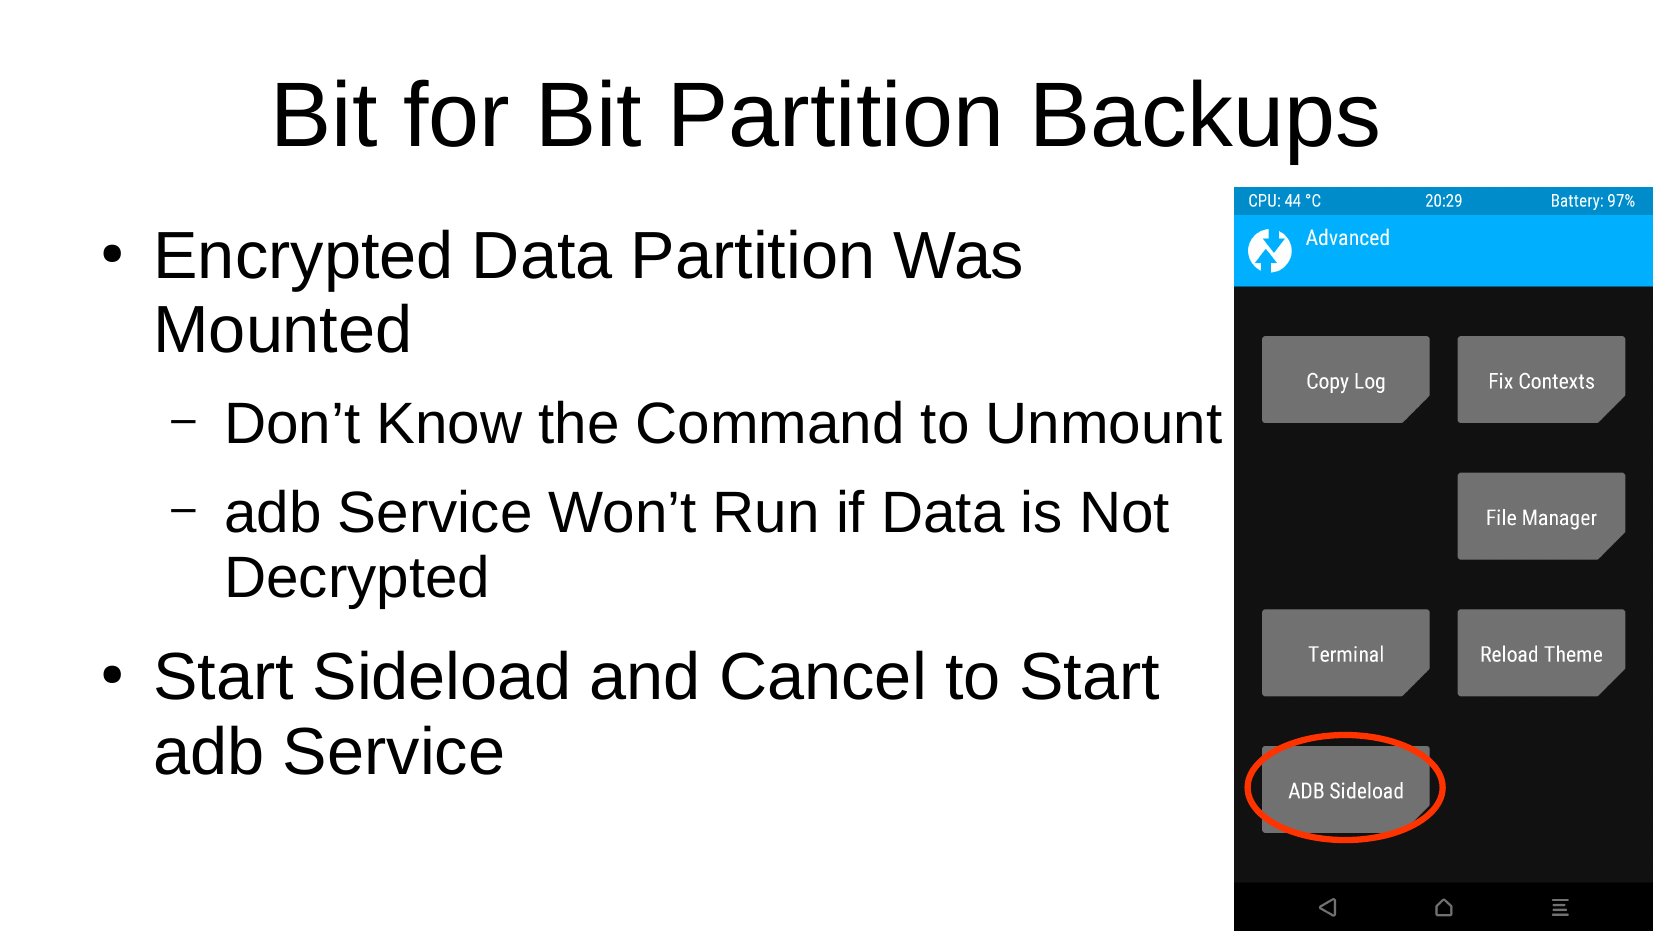

# Bit for Bit Partition Backups
Encrypted Data Partition Was
Mounted
Don’t Know the Command to Unmount
adb Service Won’t Run if Data is Not
Decrypted
Start Sideload and Cancel to Start
adb Service